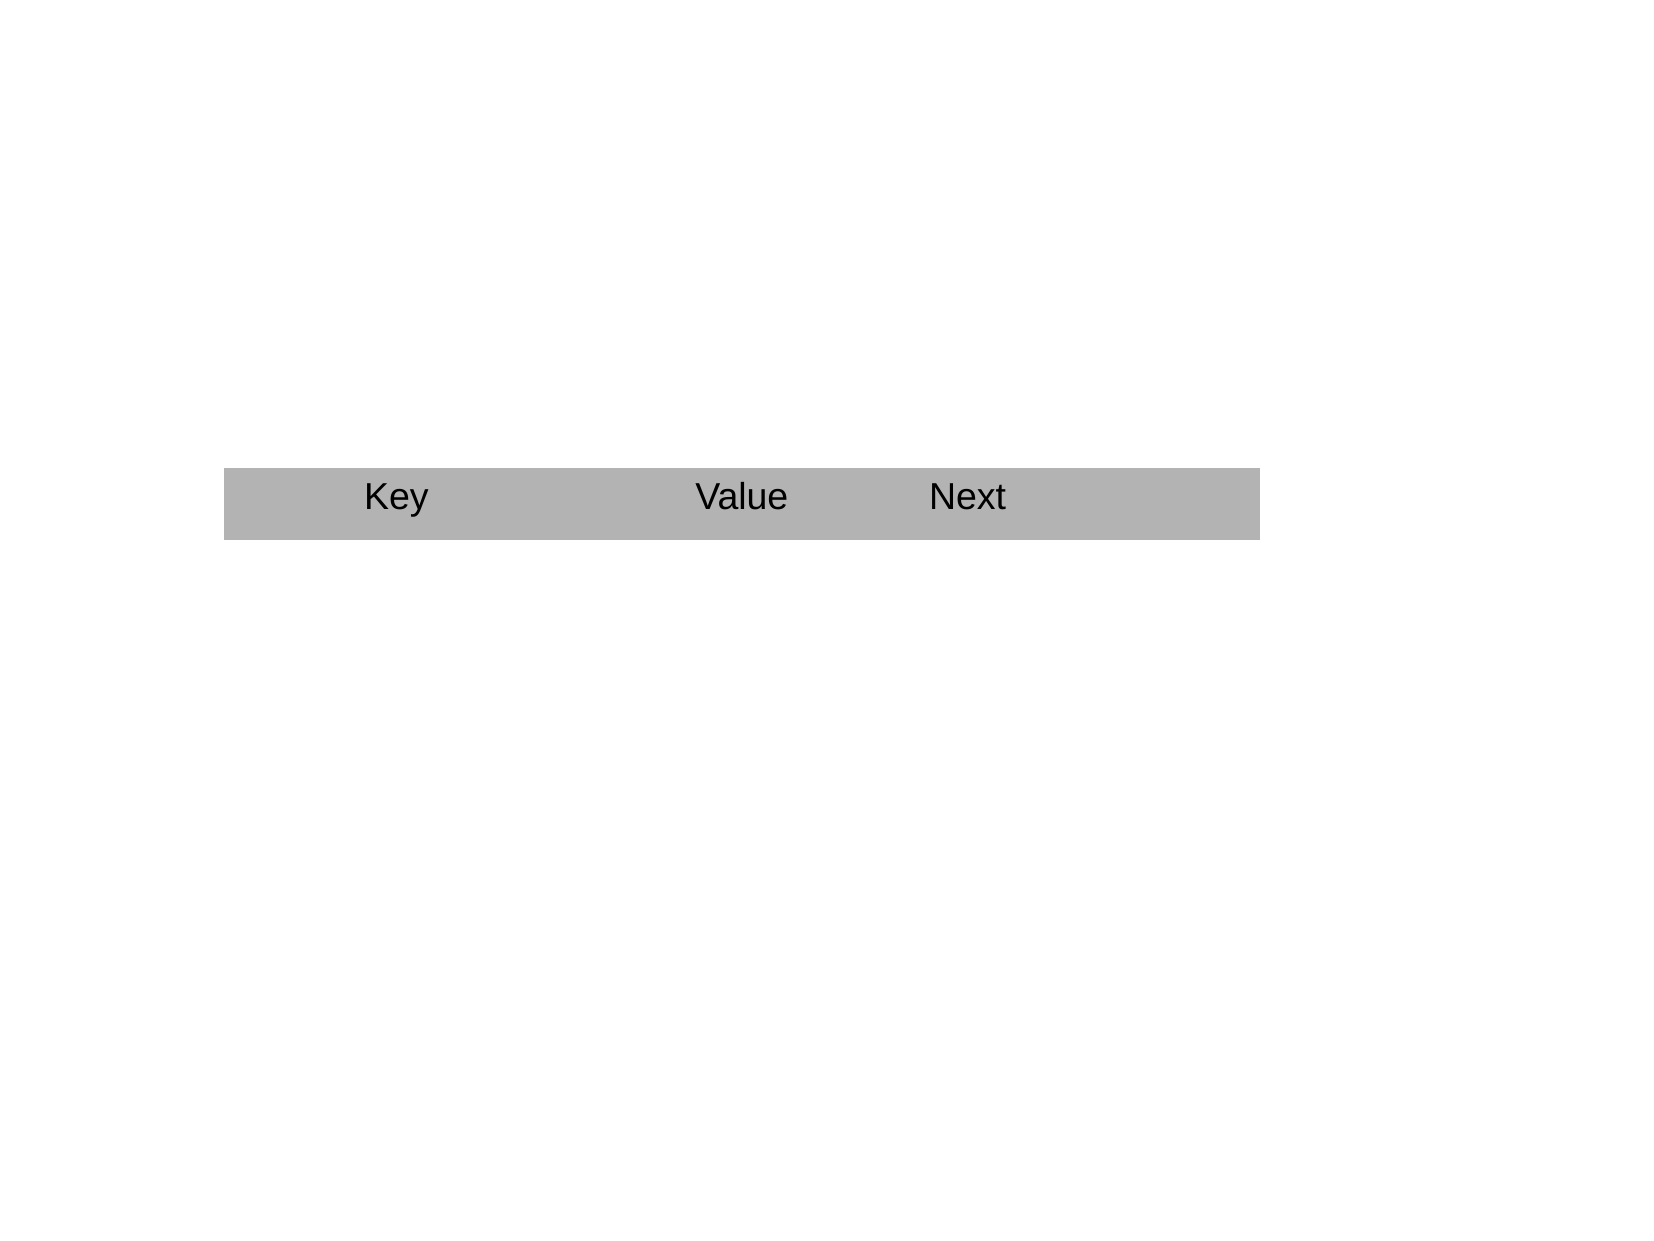

| Key | Value | Next |
| --- | --- | --- |